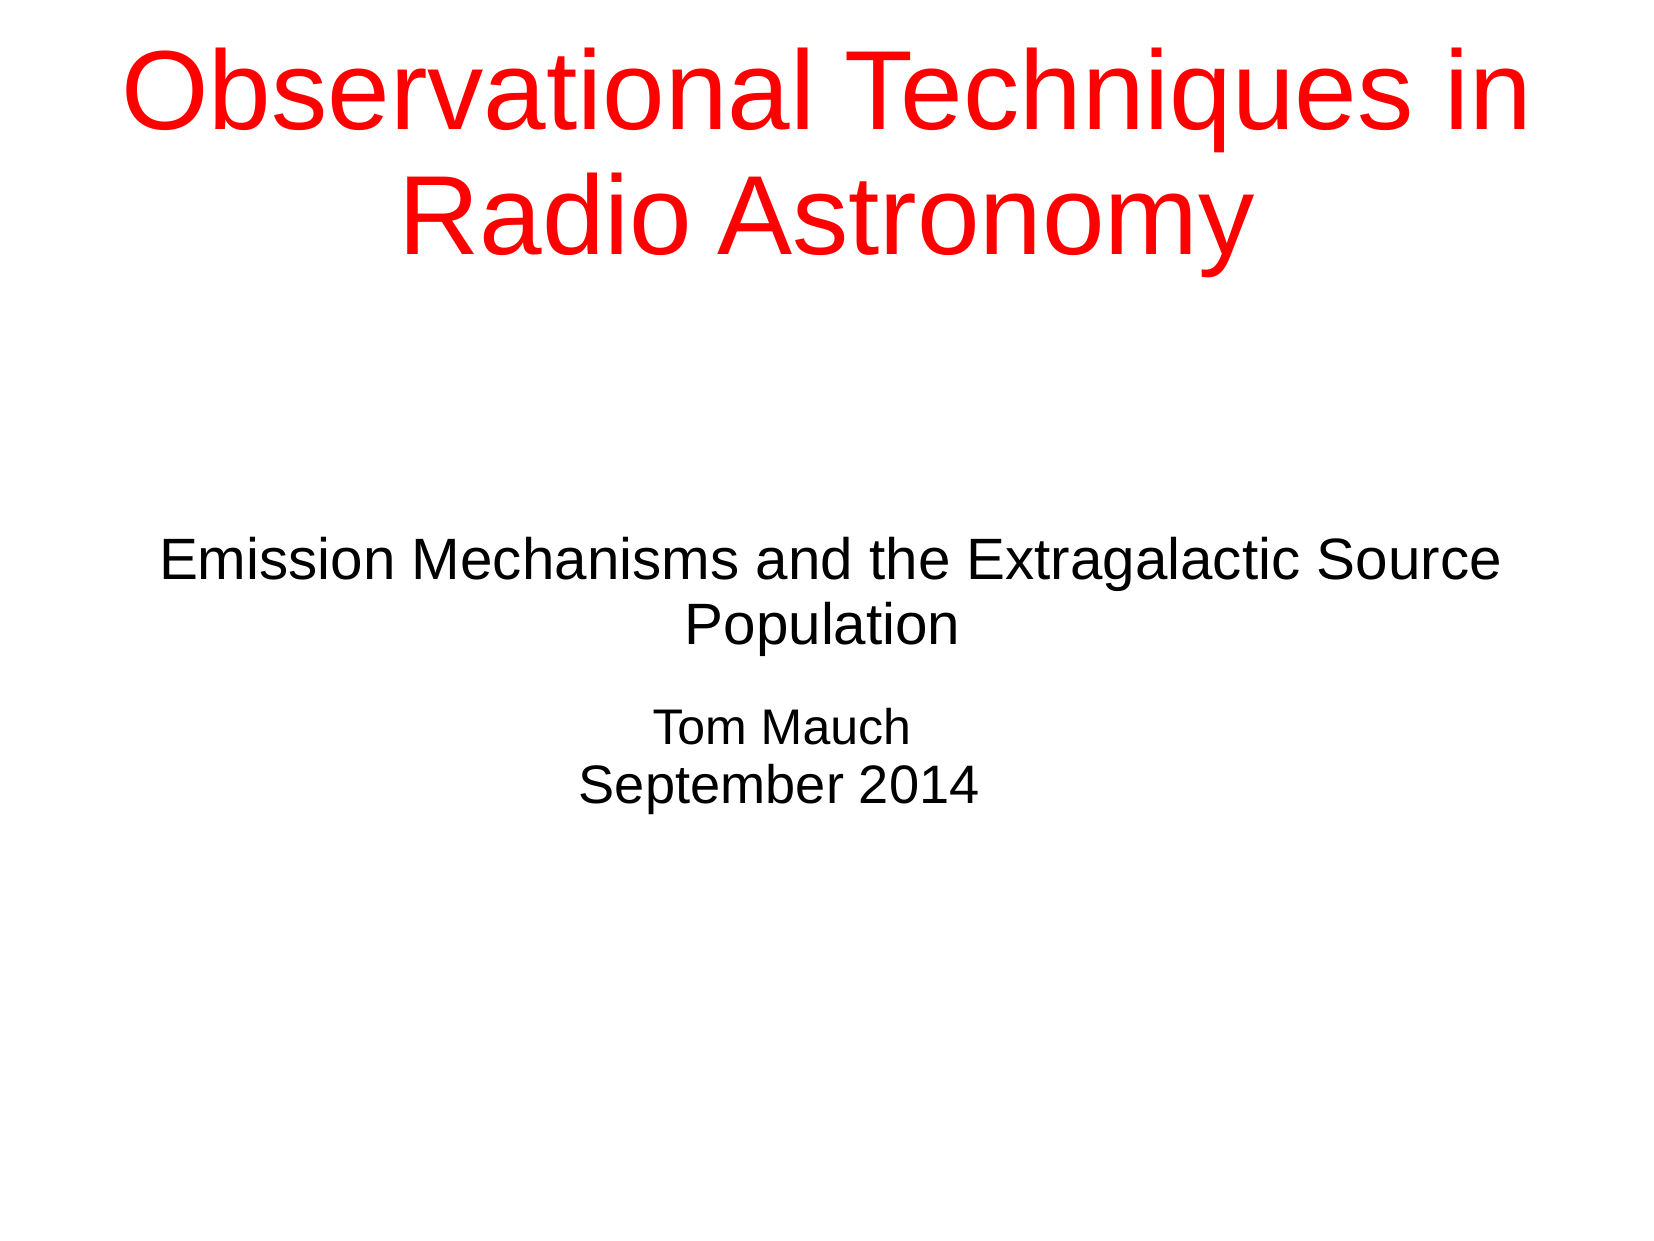

# Observational Techniques in Radio Astronomy
Emission Mechanisms and the Extragalactic Source Population
								Tom Mauch
							September 2014